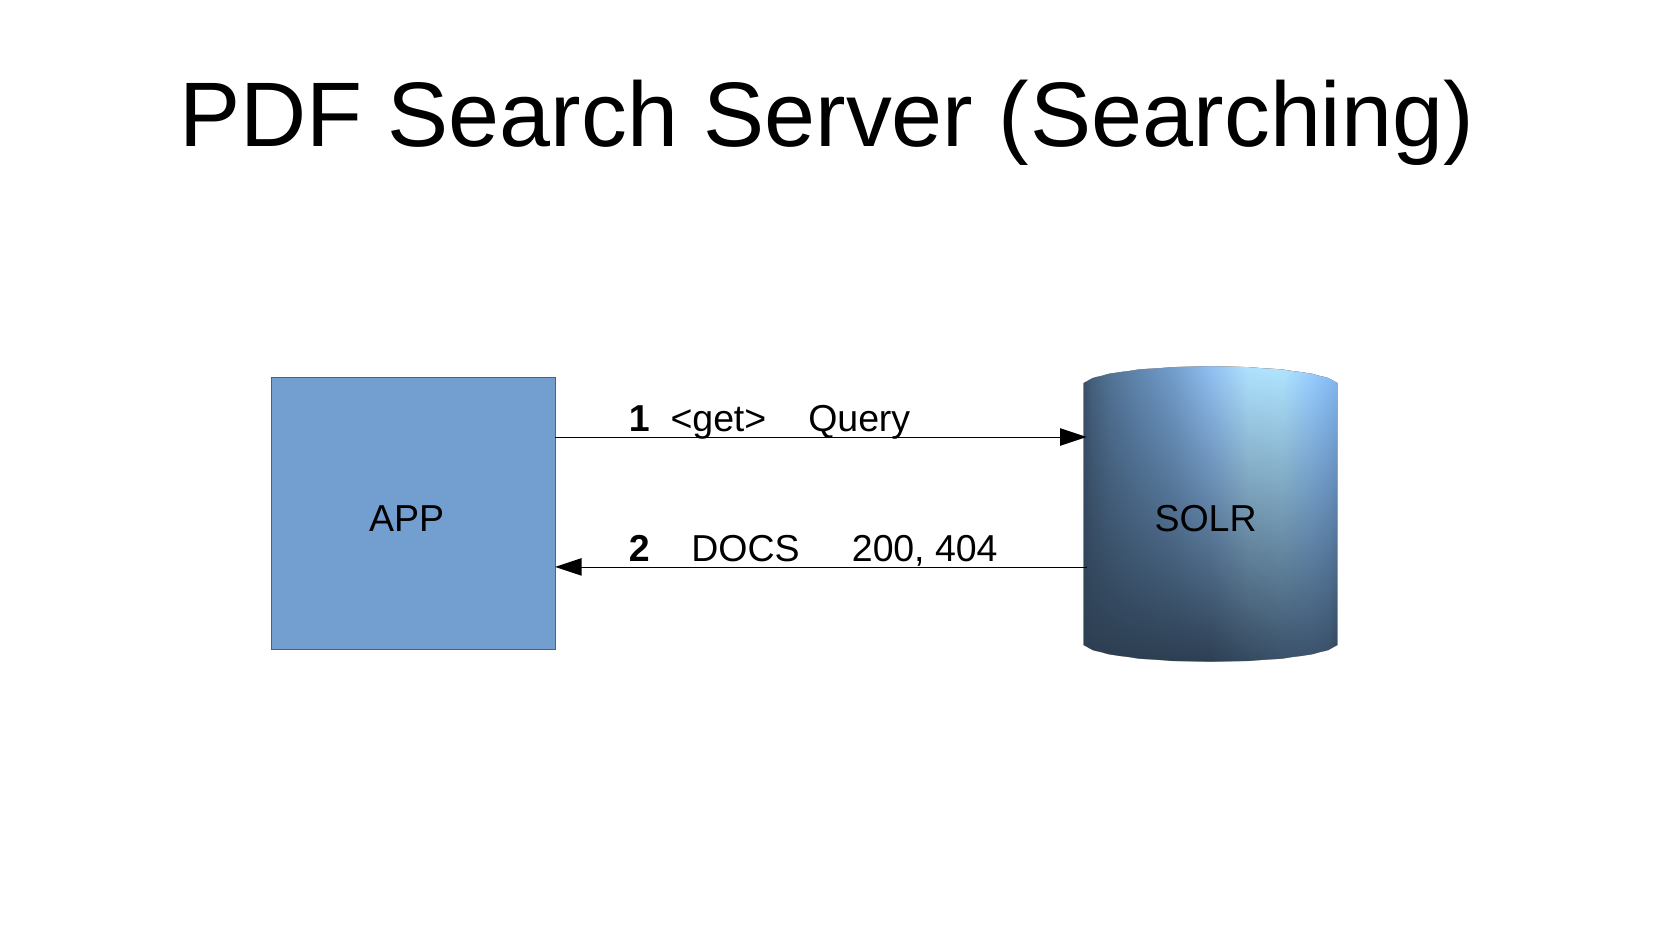

# PDF Search Server (Searching)
1 <get> Query
APP
SOLR
2 DOCS 200, 404